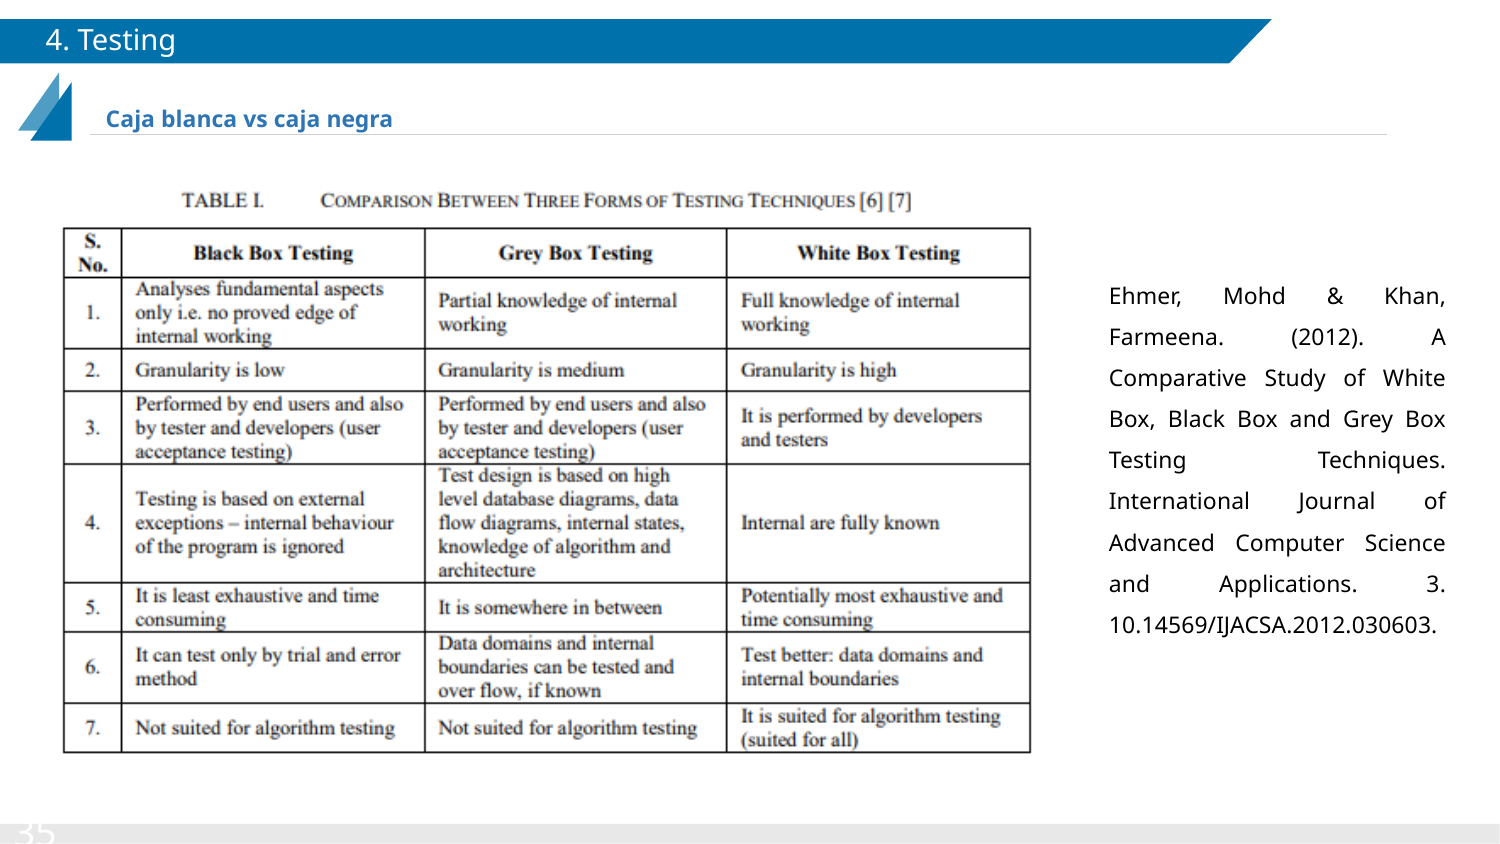

# 4. Testing
Caja blanca vs caja negra
Ehmer, Mohd & Khan, Farmeena. (2012). A Comparative Study of White Box, Black Box and Grey Box Testing Techniques. International Journal of Advanced Computer Science and Applications. 3. 10.14569/IJACSA.2012.030603.